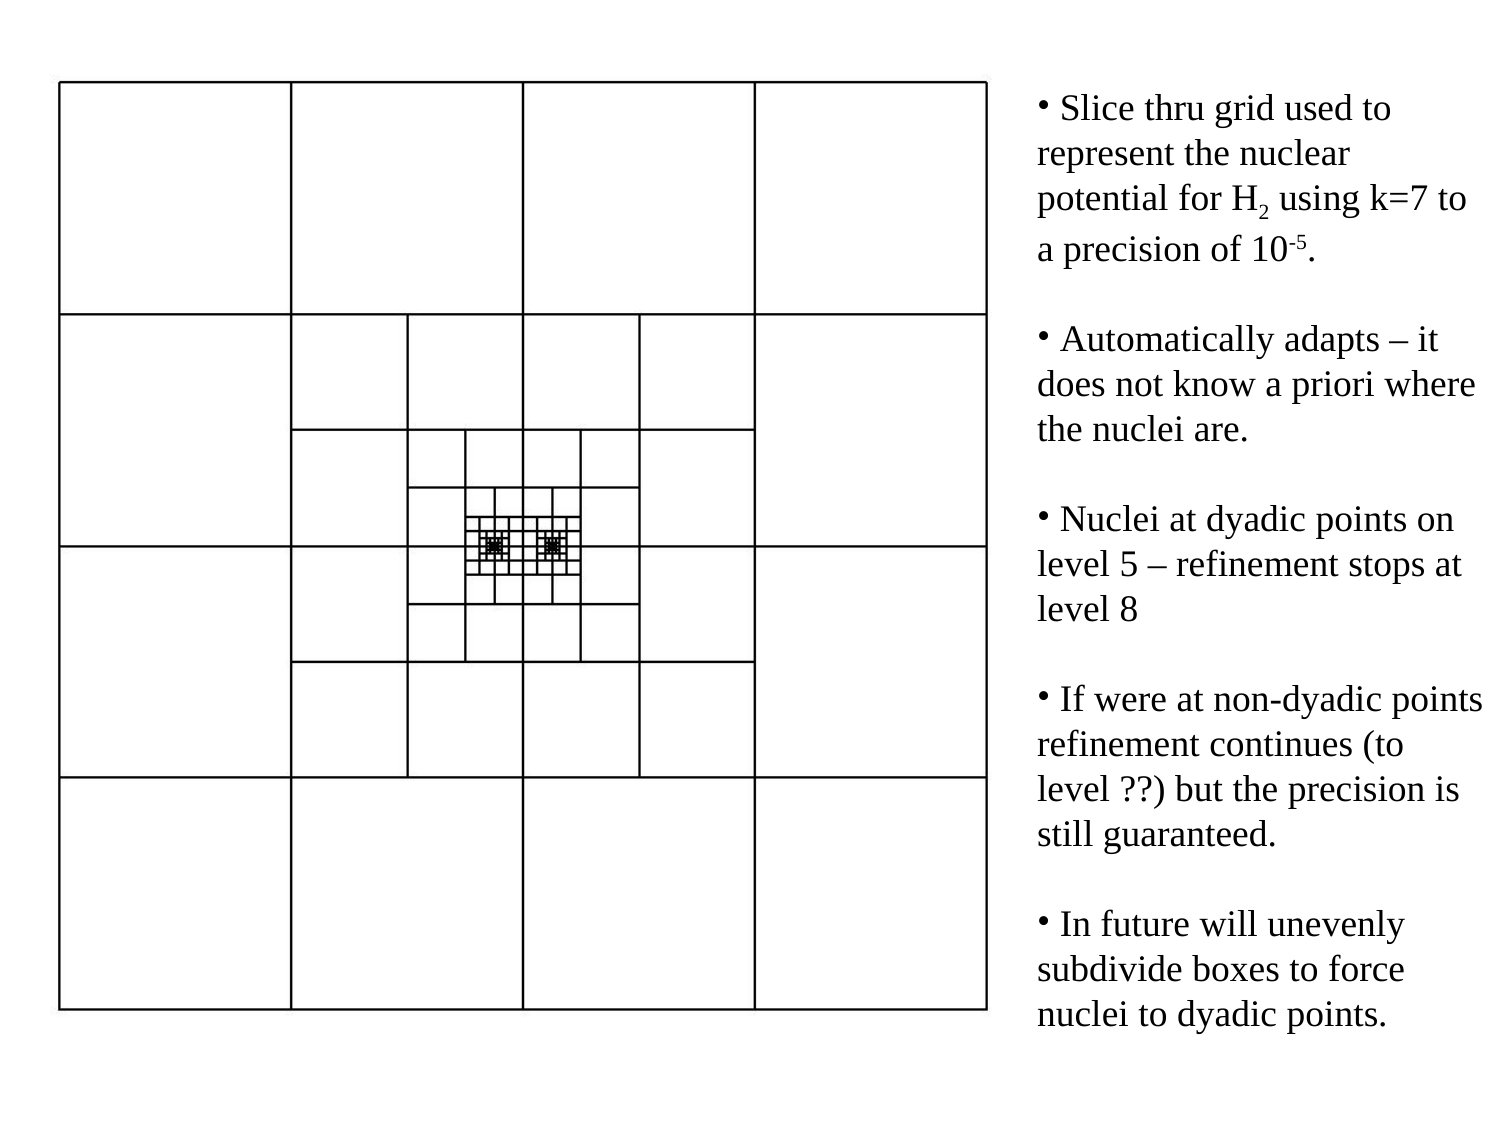

Slice thru grid used to represent the nuclear potential for H2 using k=7 to a precision of 10-5.
 Automatically adapts – it does not know a priori where the nuclei are.
 Nuclei at dyadic points on level 5 – refinement stops at level 8
 If were at non-dyadic points refinement continues (to level ??) but the precision is still guaranteed.
 In future will unevenly subdivide boxes to force nuclei to dyadic points.